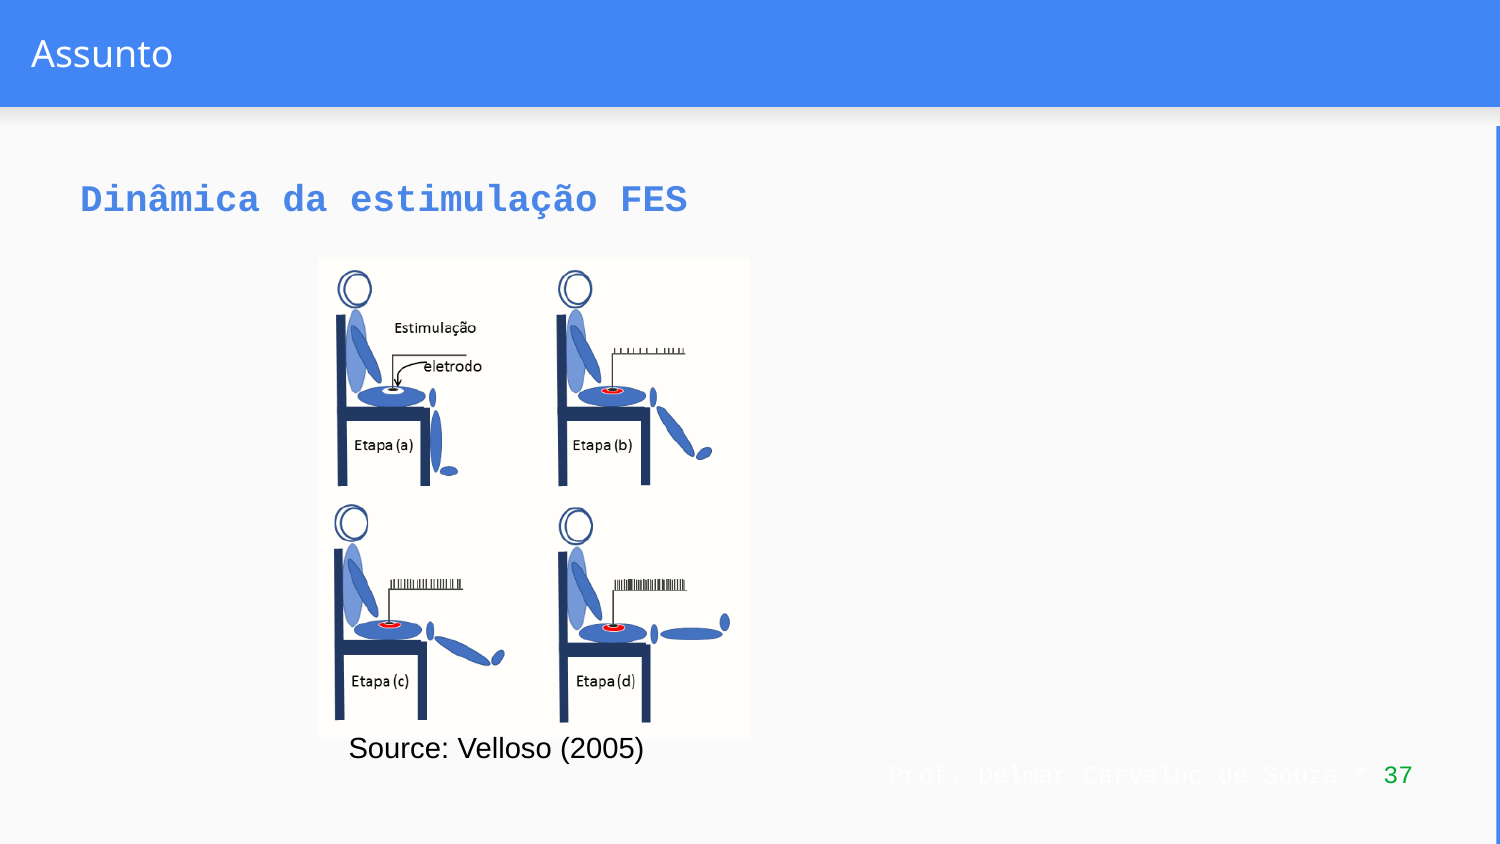

# Assunto
Dinâmica da estimulação FES
Source: Velloso (2005)